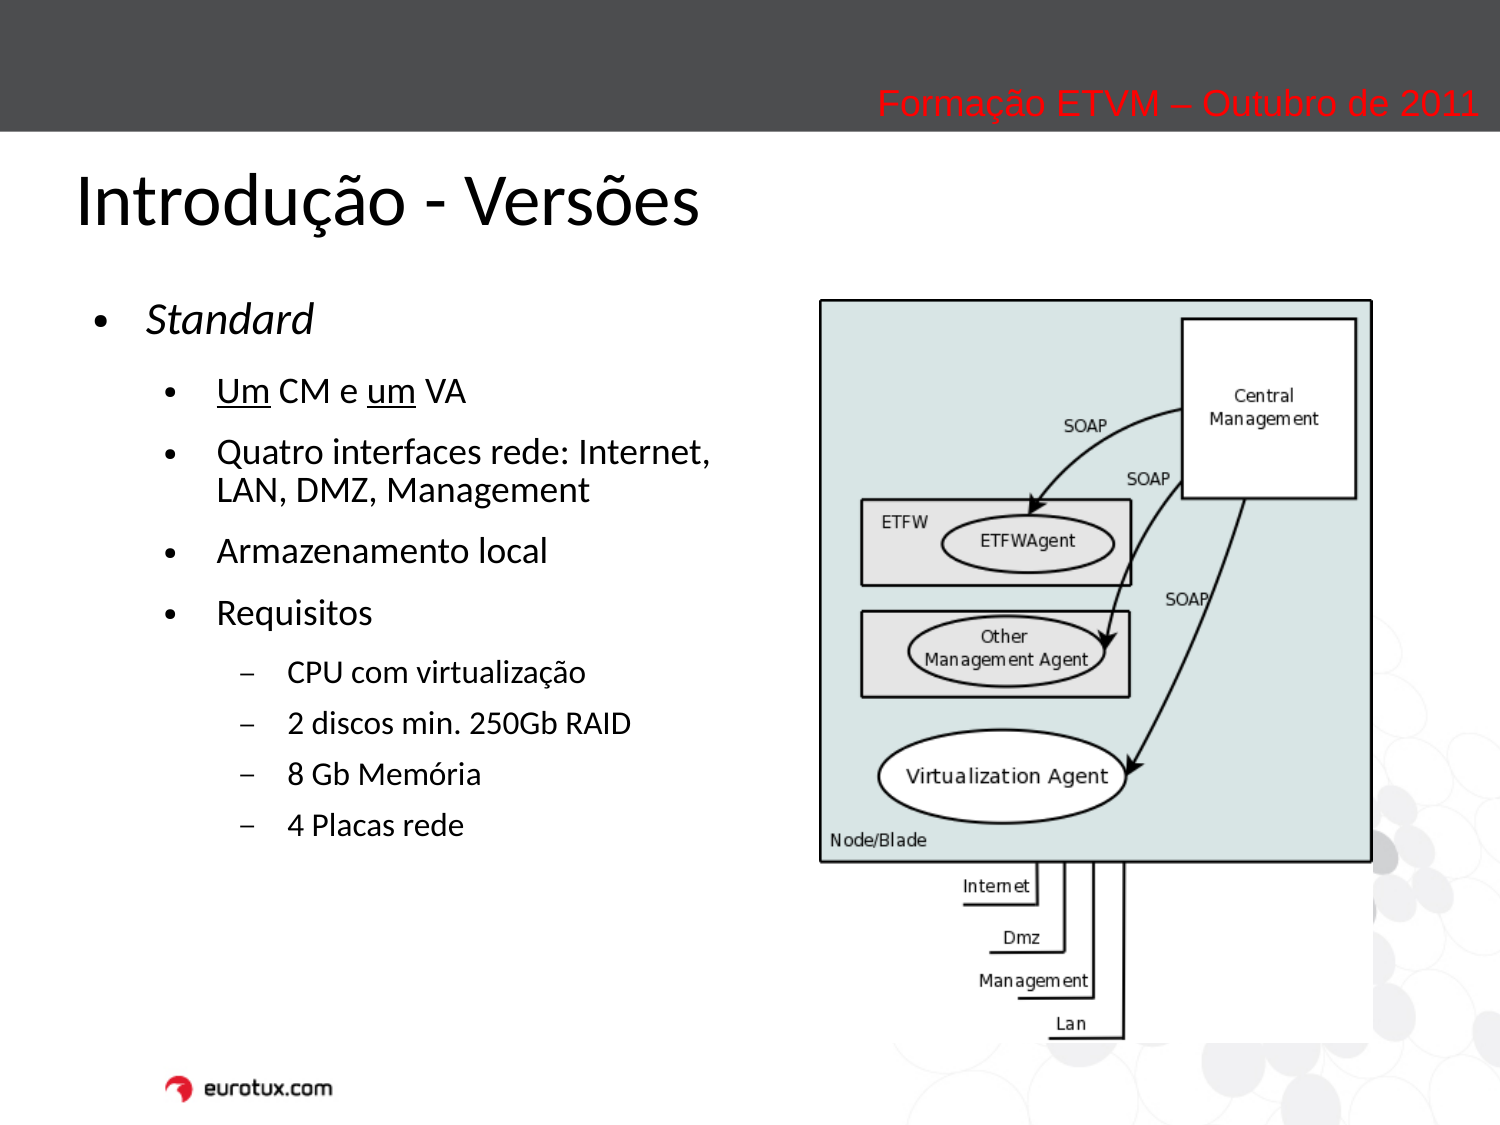

# Introdução - Versões
Standard
Um CM e um VA
Quatro interfaces rede: Internet, LAN, DMZ, Management
Armazenamento local
Requisitos
CPU com virtualização
2 discos min. 250Gb RAID
8 Gb Memória
4 Placas rede